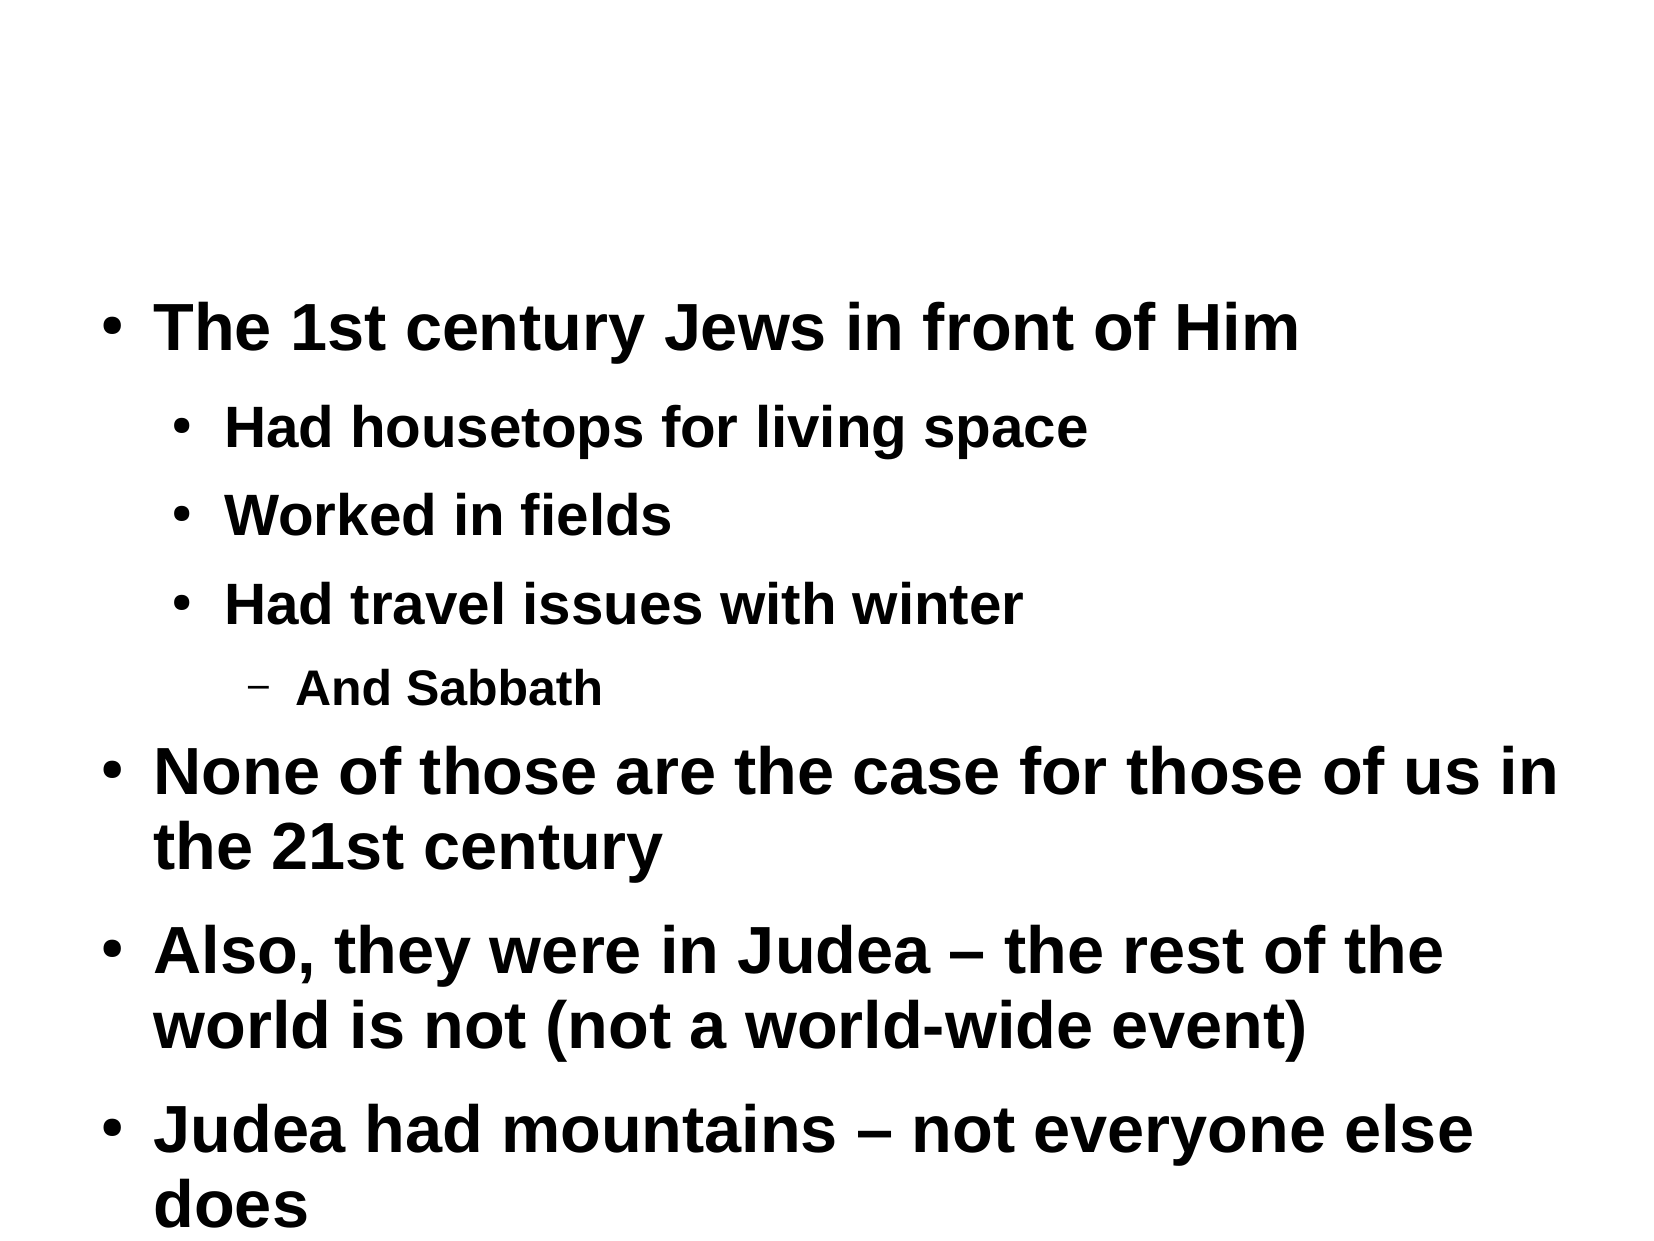

#
The 1st century Jews in front of Him
Had housetops for living space
Worked in fields
Had travel issues with winter
And Sabbath
None of those are the case for those of us in the 21st century
Also, they were in Judea – the rest of the world is not (not a world-wide event)
Judea had mountains – not everyone else does